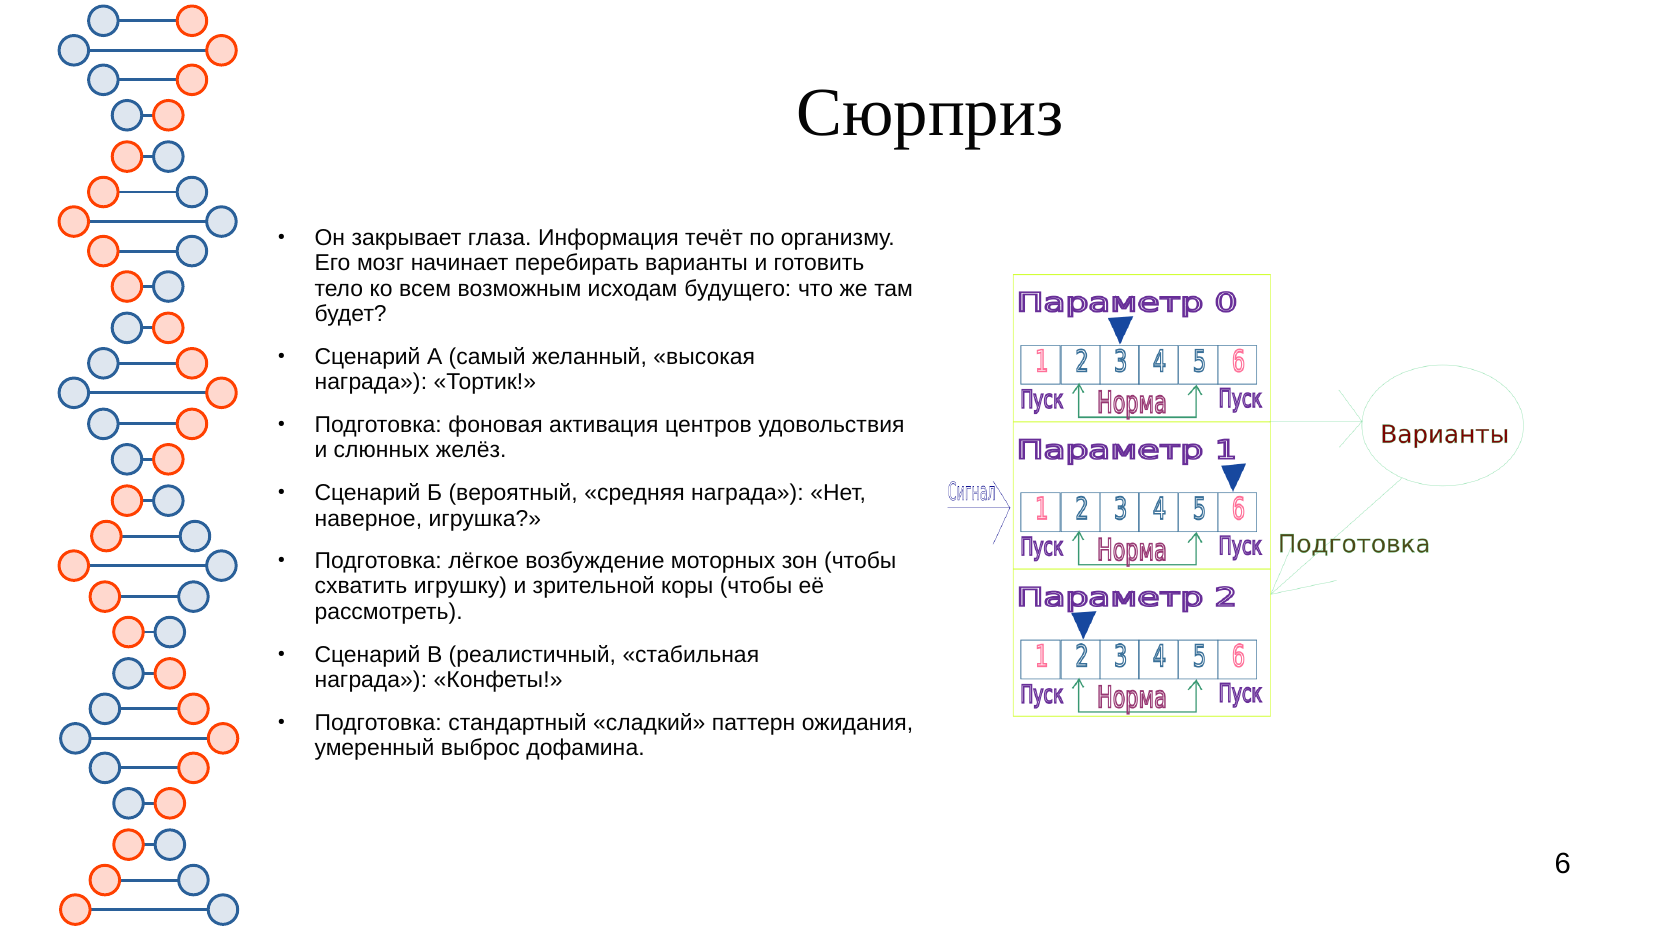

# Сюрприз
Он закрывает глаза. Информация течёт по организму. Его мозг начинает перебирать варианты и готовить тело ко всем возможным исходам будущего: что же там будет?
Сценарий А (самый желанный, «высокая награда»): «Тортик!»
Подготовка: фоновая активация центров удовольствия и слюнных желёз.
Сценарий Б (вероятный, «средняя награда»): «Нет, наверное, игрушка?»
Подготовка: лёгкое возбуждение моторных зон (чтобы схватить игрушку) и зрительной коры (чтобы её рассмотреть).
Сценарий В (реалистичный, «стабильная награда»): «Конфеты!»
Подготовка: стандартный «сладкий» паттерн ожидания, умеренный выброс дофамина.
6